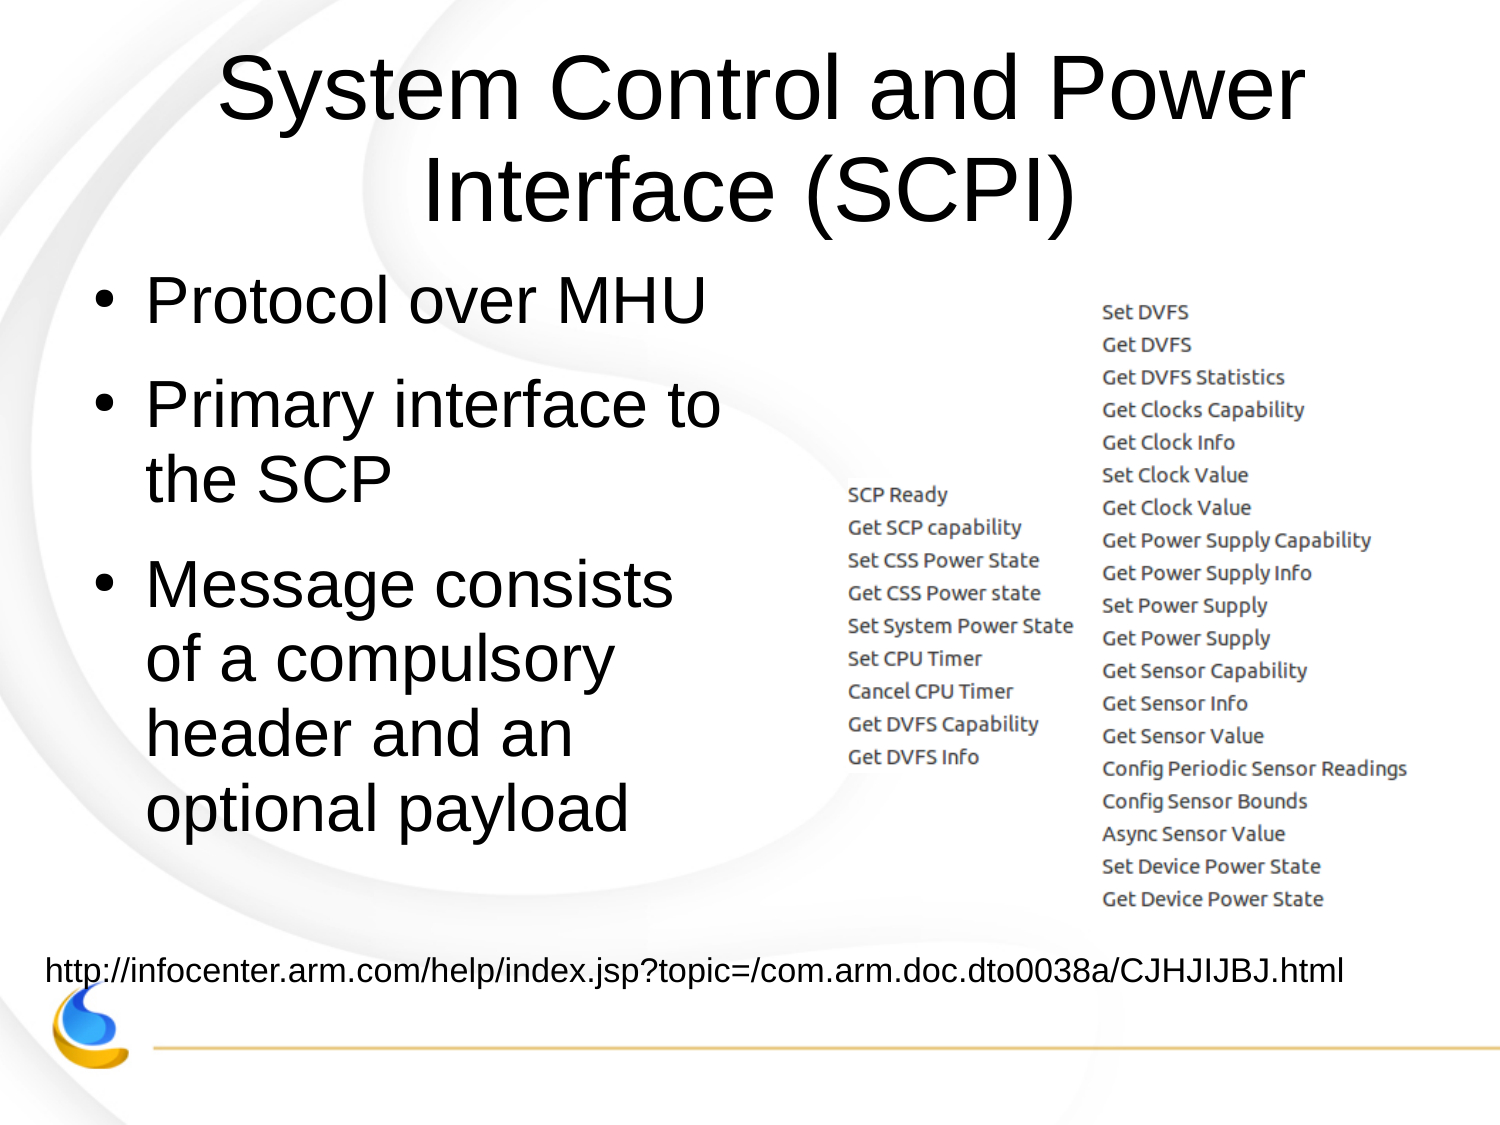

# System Control and Power Interface (SCPI)
Protocol over MHU
Primary interface to the SCP
Message consists of a compulsory header and an optional payload
http://infocenter.arm.com/help/index.jsp?topic=/com.arm.doc.dto0038a/CJHJIJBJ.html